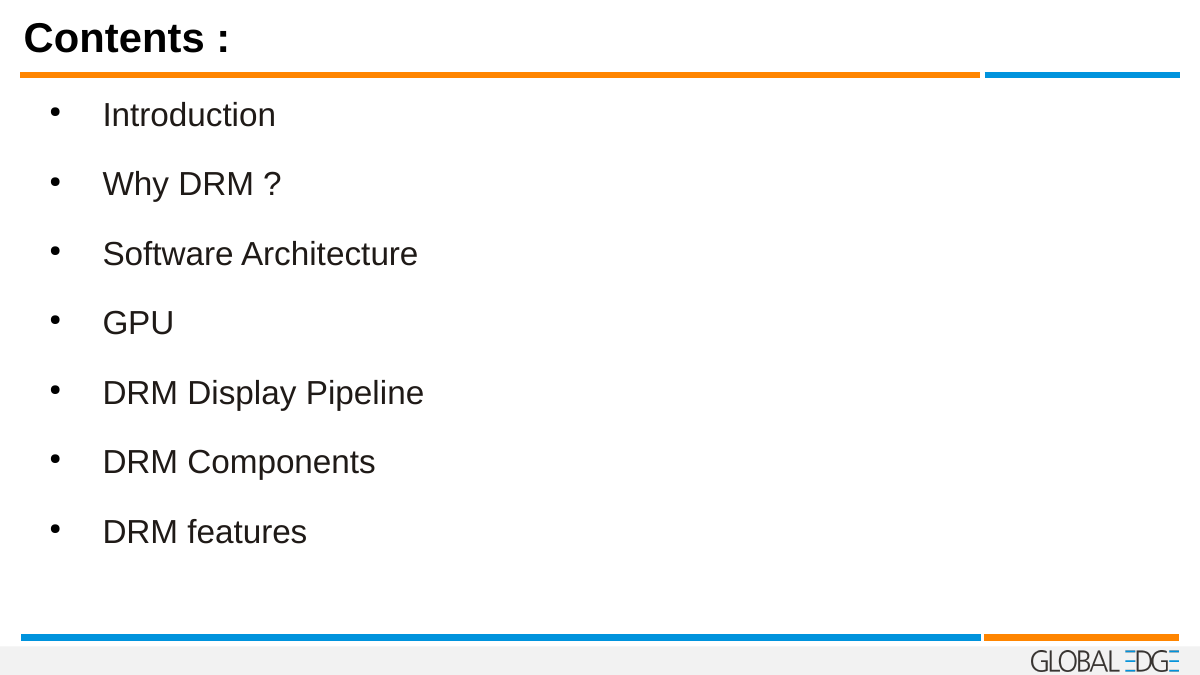

# Contents :
Introduction
Why DRM ?
Software Architecture
GPU
DRM Display Pipeline
DRM Components
DRM features